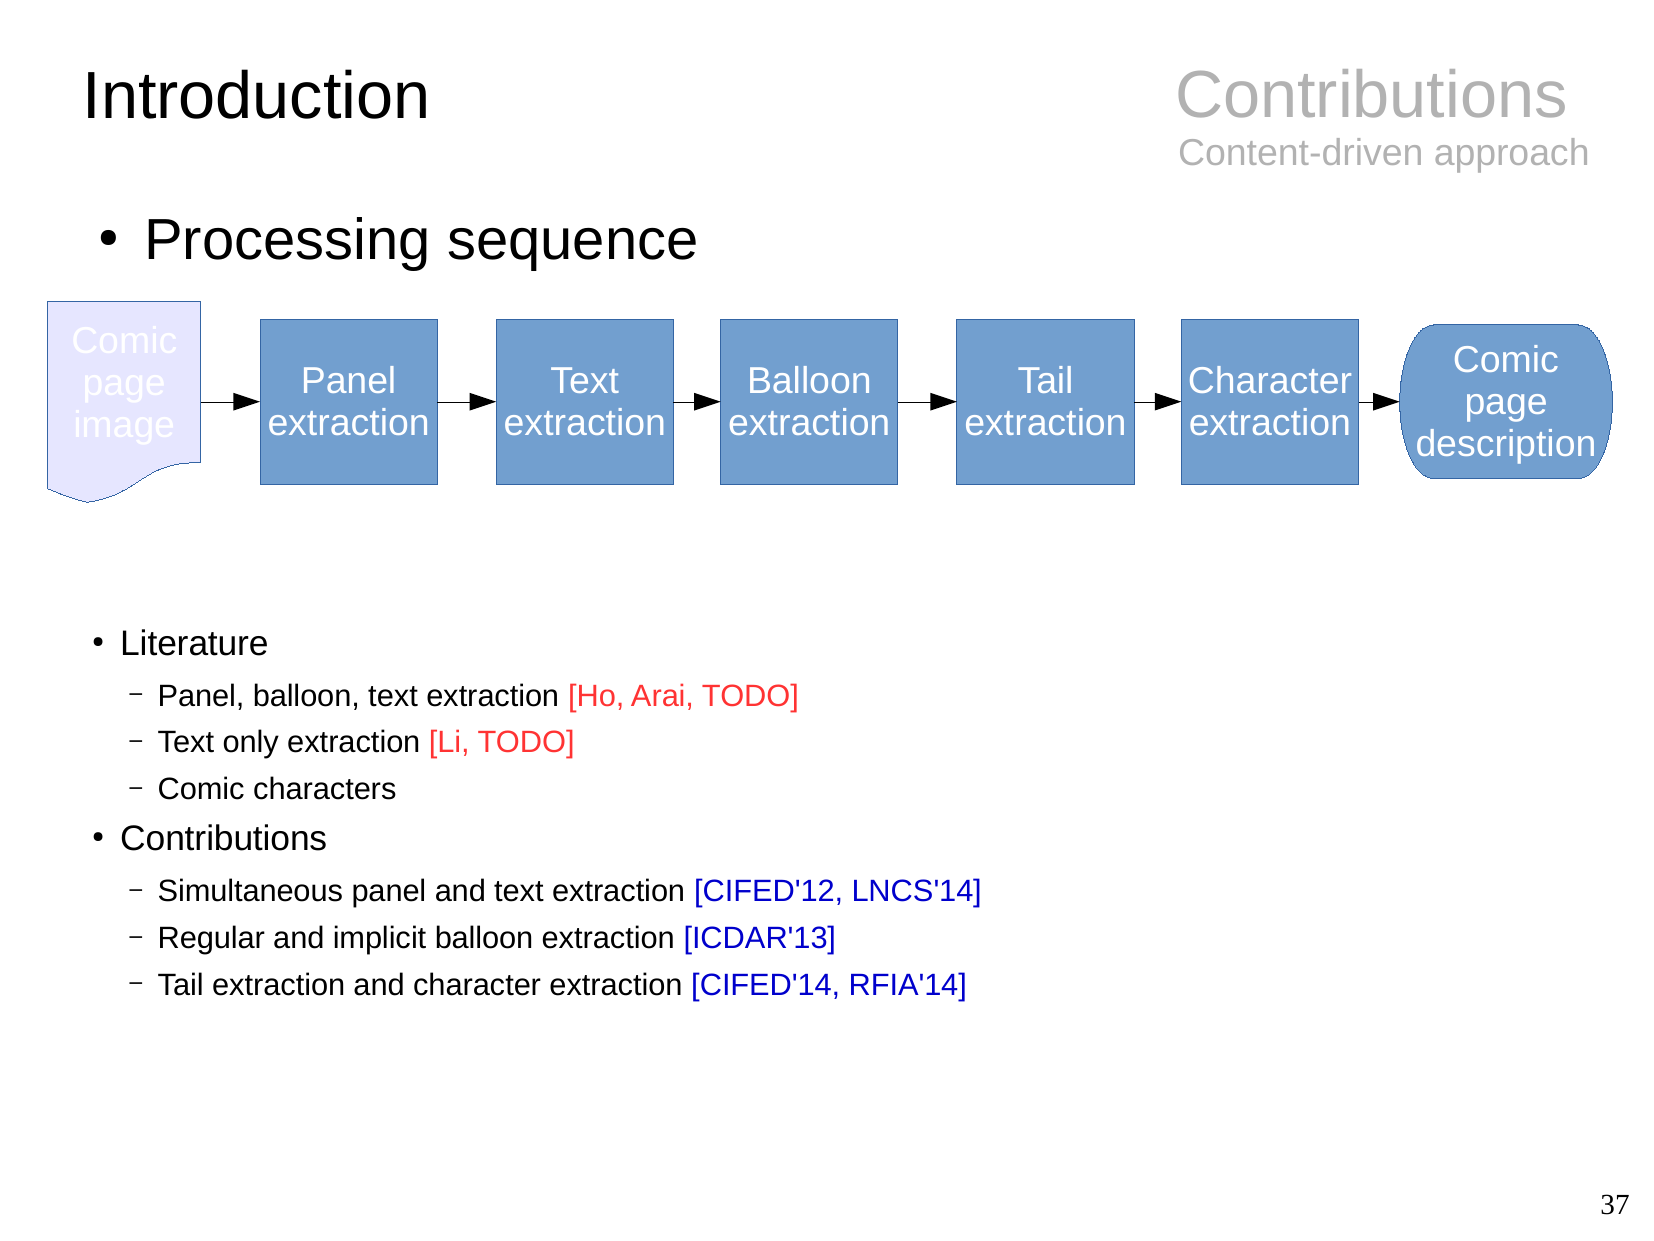

# Introduction
Processing sequence
Comic
page
image
Panel
extraction
Text
extraction
Balloon
extraction
Tail
extraction
Character
extraction
Comic
page
description
Literature
Panel, balloon, text extraction [Ho, Arai, TODO]
Text only extraction [Li, TODO]
Comic characters
Contributions
Simultaneous panel and text extraction [CIFED'12, LNCS'14]
Regular and implicit balloon extraction [ICDAR'13]
Tail extraction and character extraction [CIFED'14, RFIA'14]
37